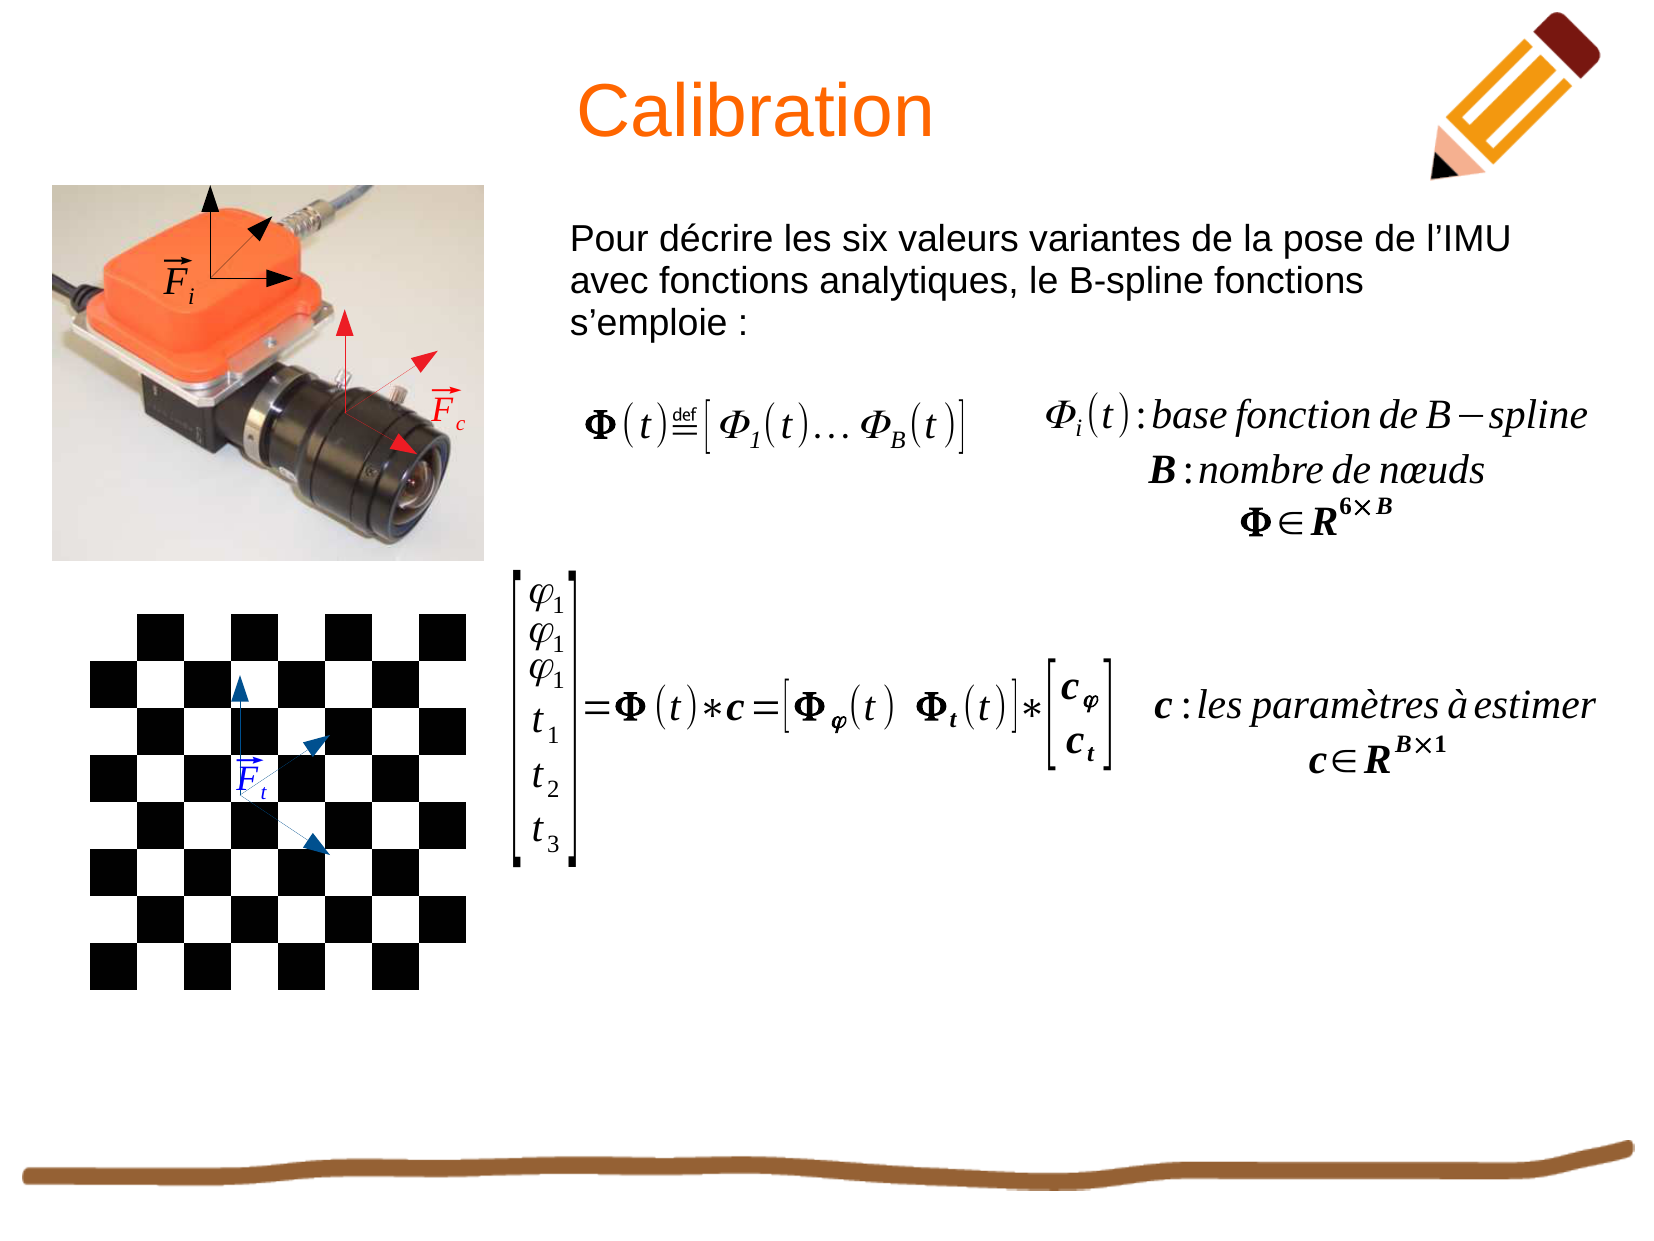

# Calibration
Pour décrire les six valeurs variantes de la pose de l’IMU avec fonctions analytiques, le B-spline fonctions s’emploie :